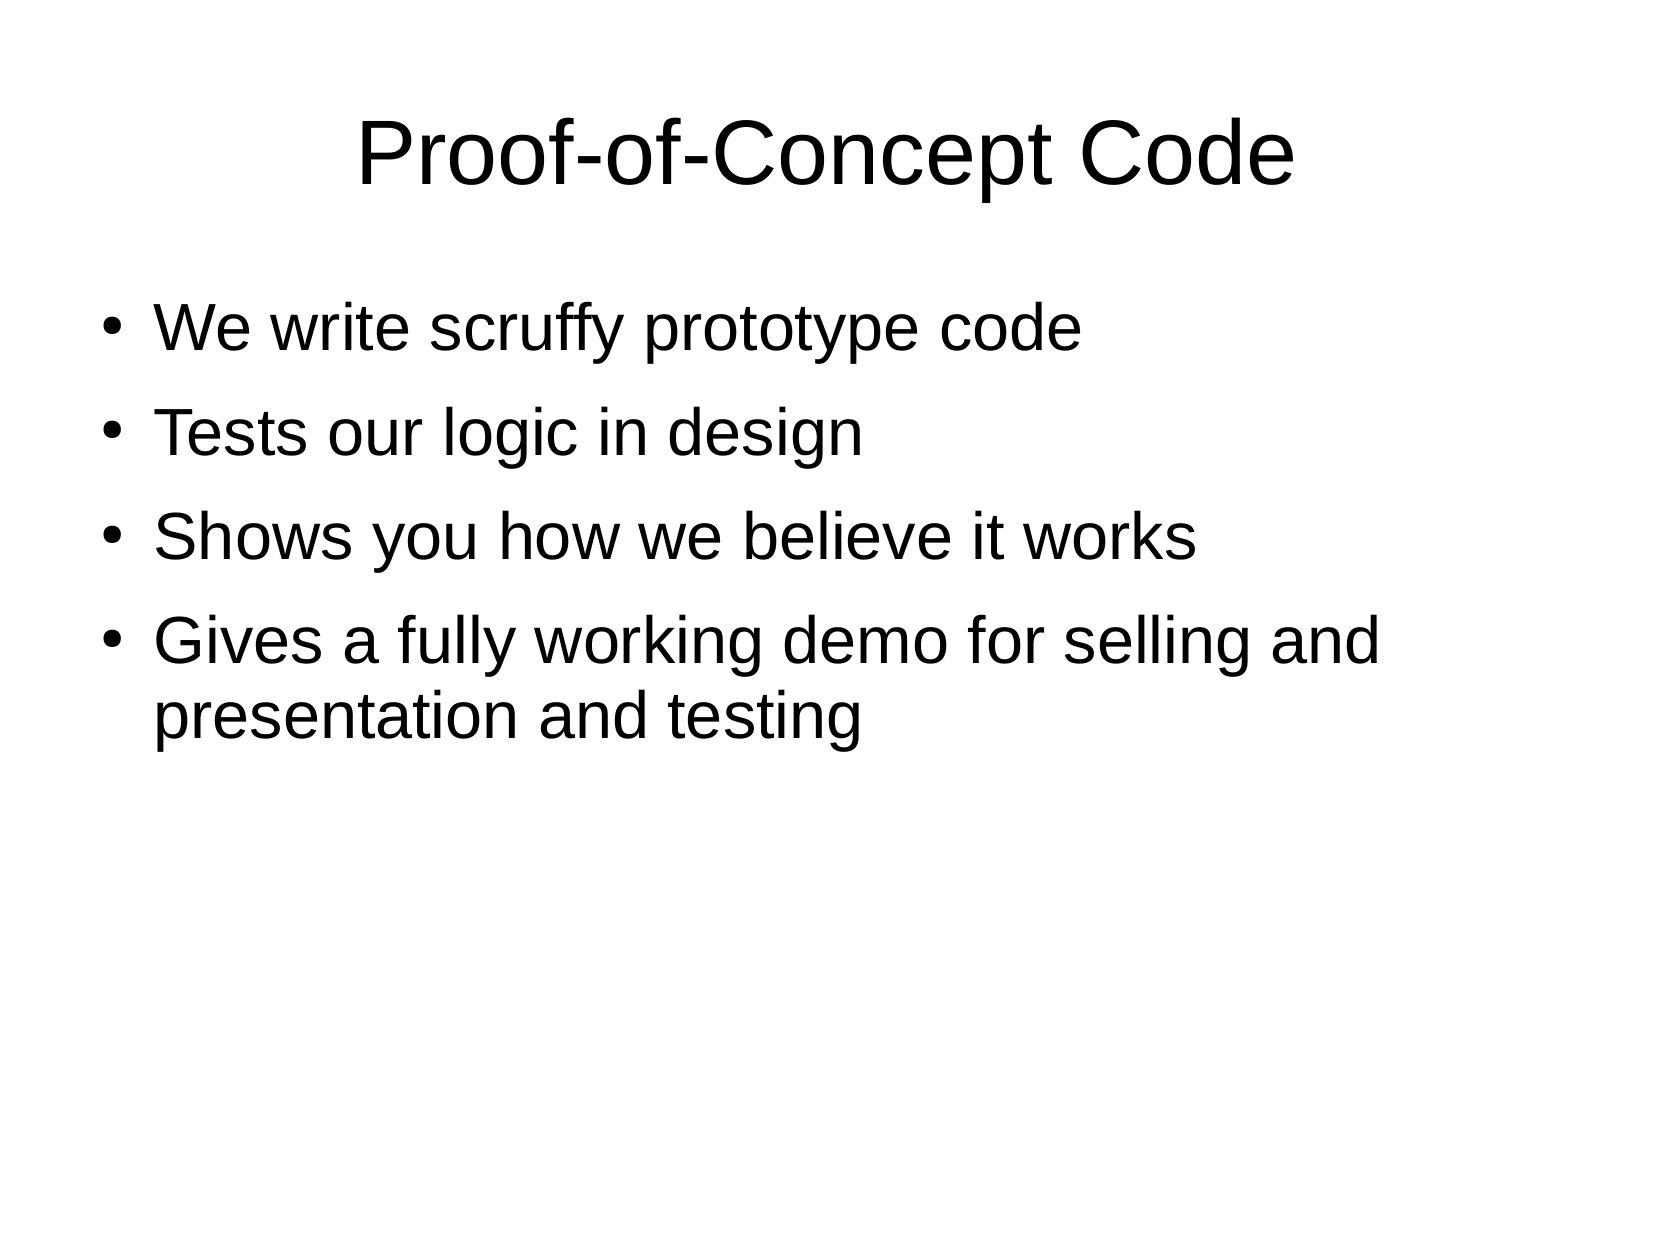

# Proof-of-Concept Code
We write scruffy prototype code
Tests our logic in design
Shows you how we believe it works
Gives a fully working demo for selling and presentation and testing